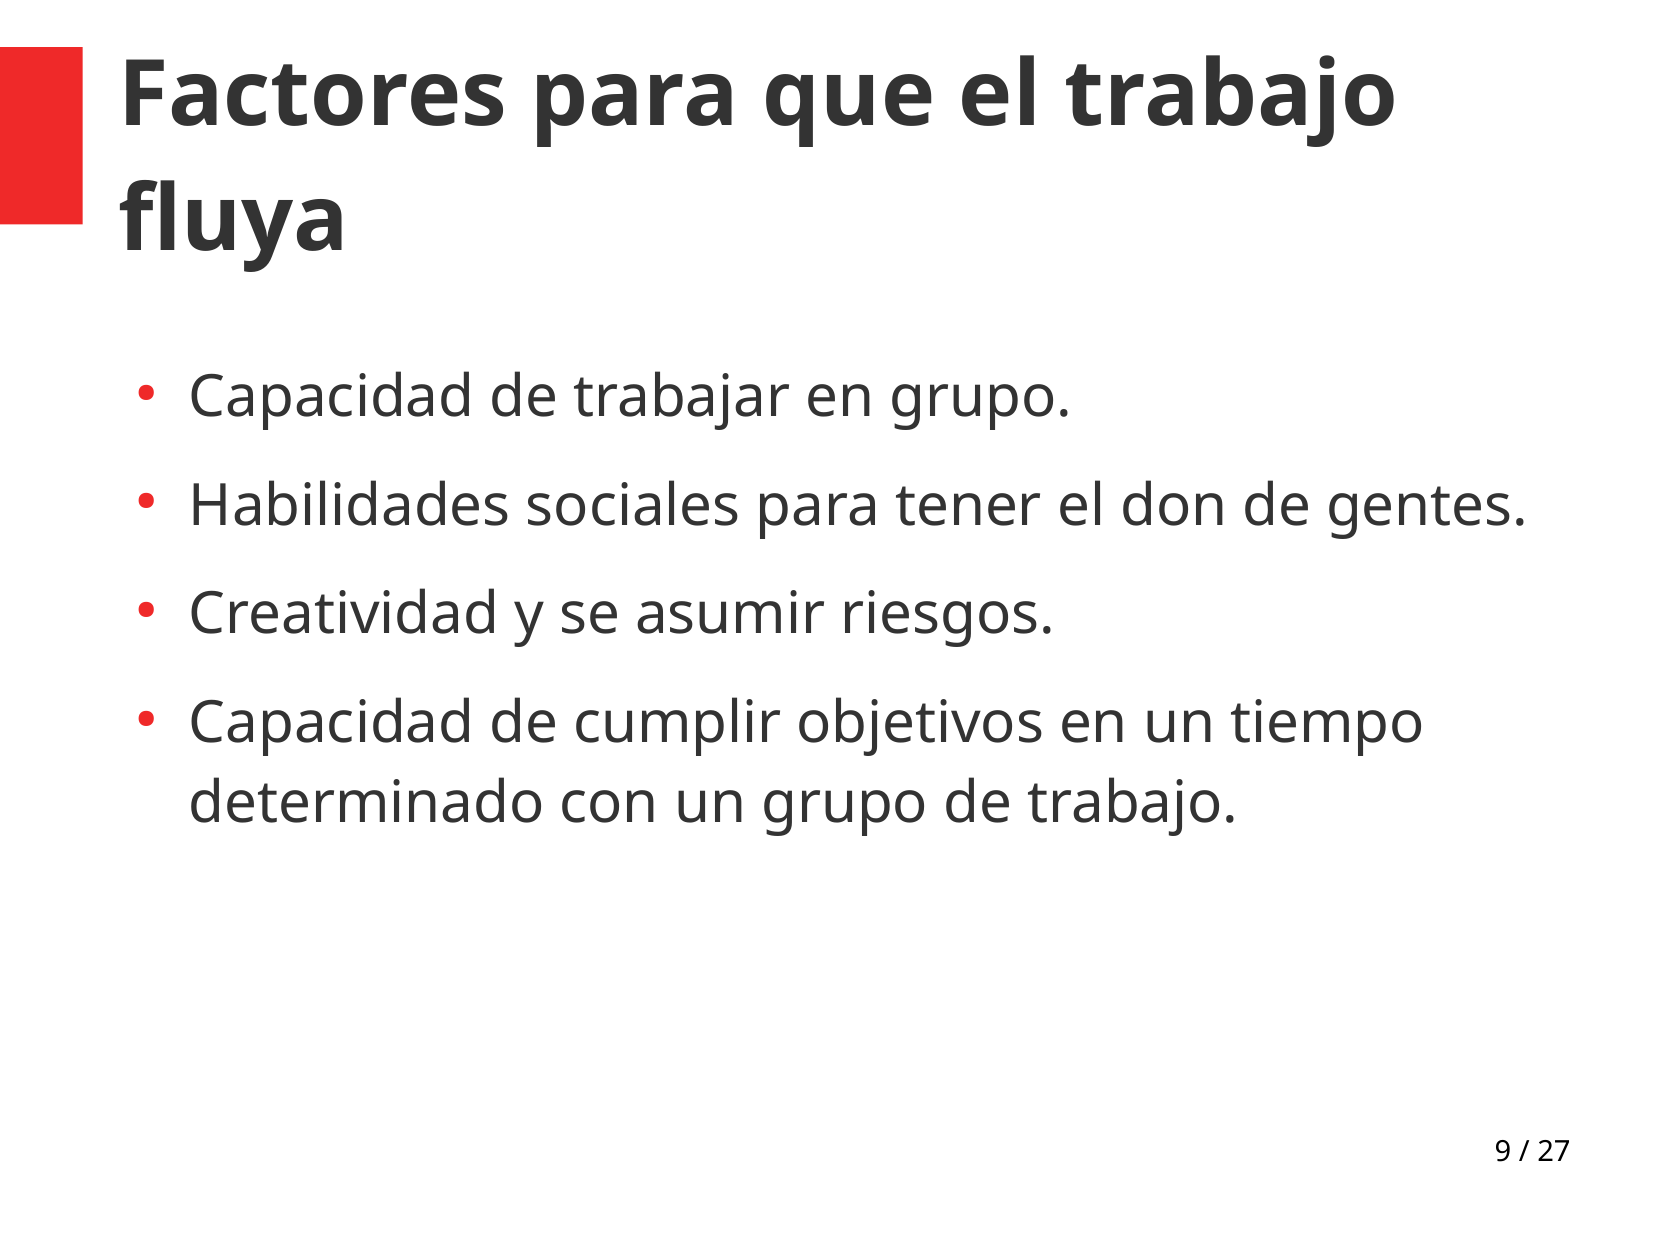

# Factores para que el trabajo fluya
Capacidad de trabajar en grupo.
Habilidades sociales para tener el don de gentes.
Creatividad y se asumir riesgos.
Capacidad de cumplir objetivos en un tiempo determinado con un grupo de trabajo.
9